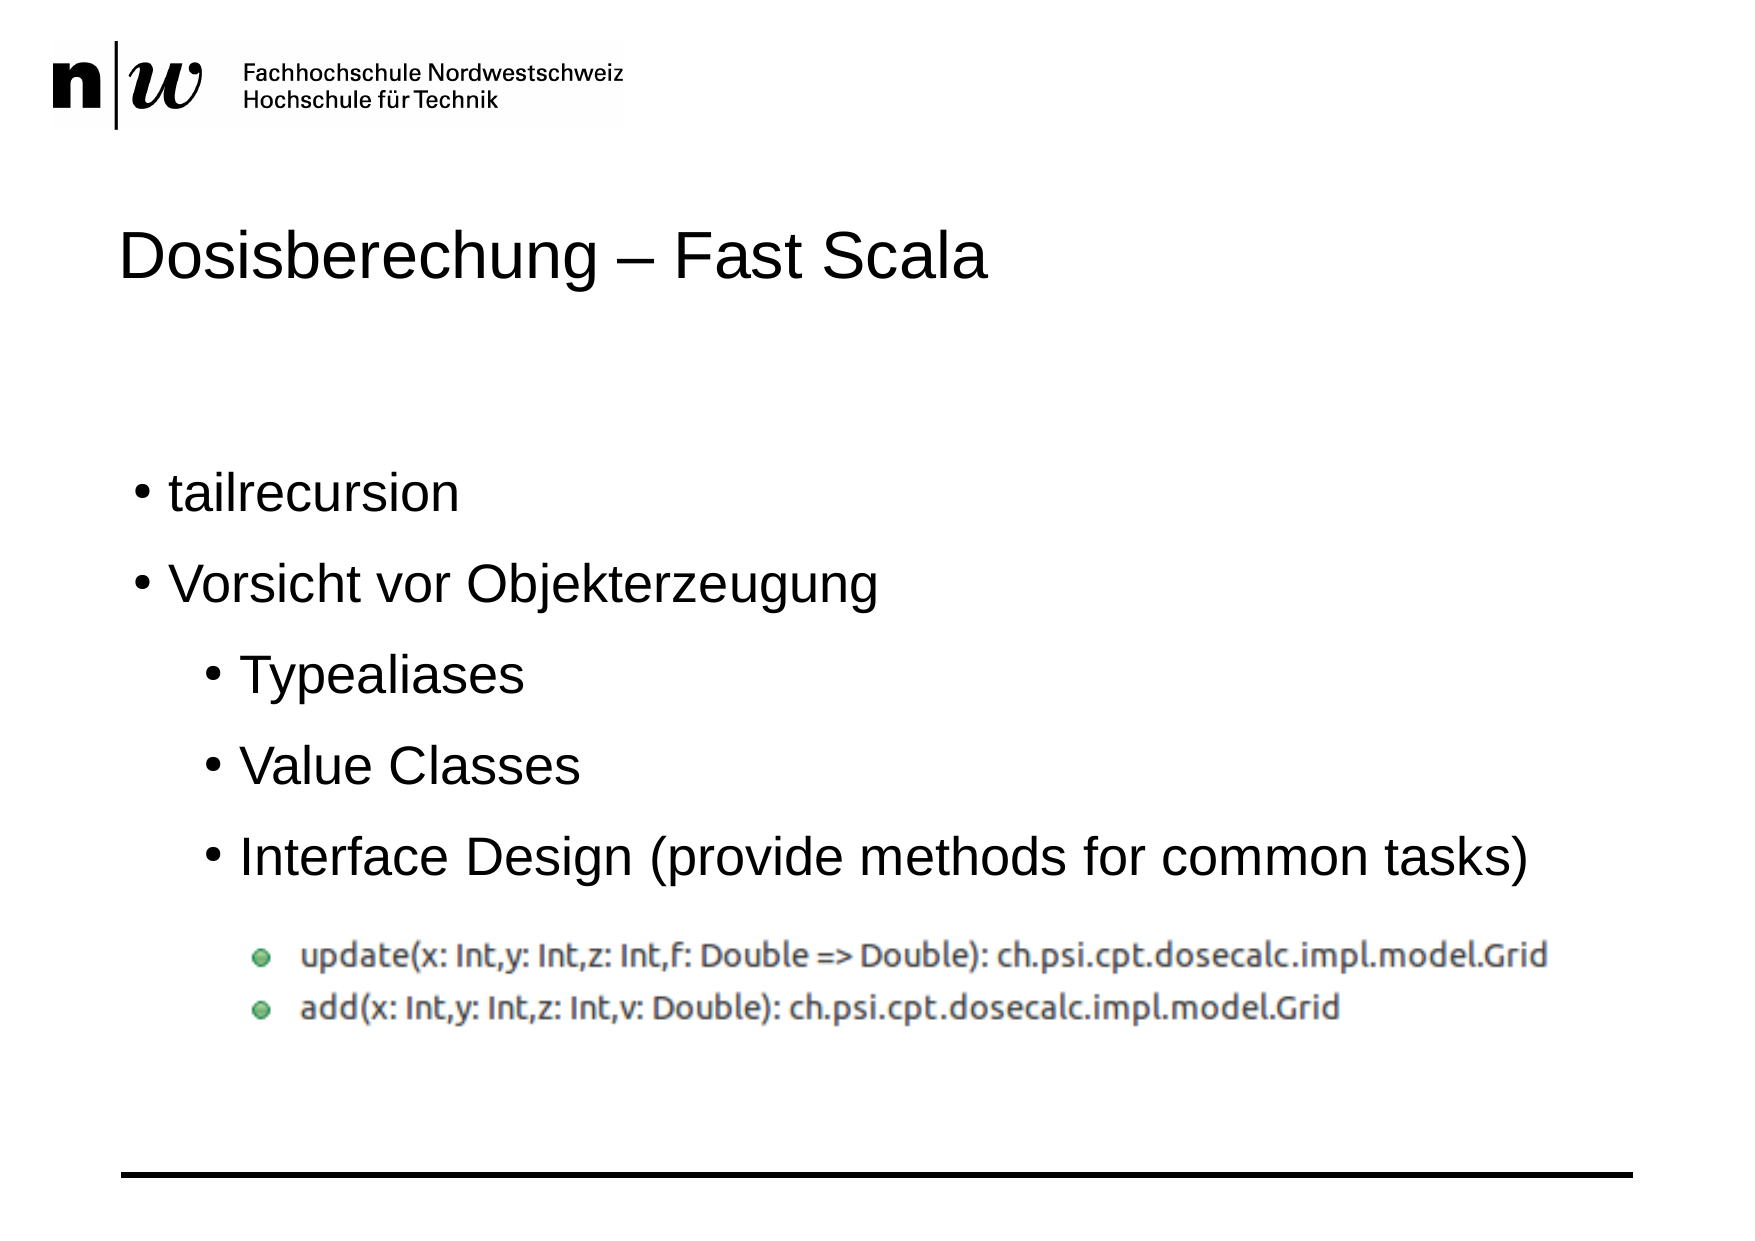

Dosisberechung – Fast Scala
tailrecursion
Vorsicht vor Objekterzeugung
Typealiases
Value Classes
Interface Design (provide methods for common tasks)